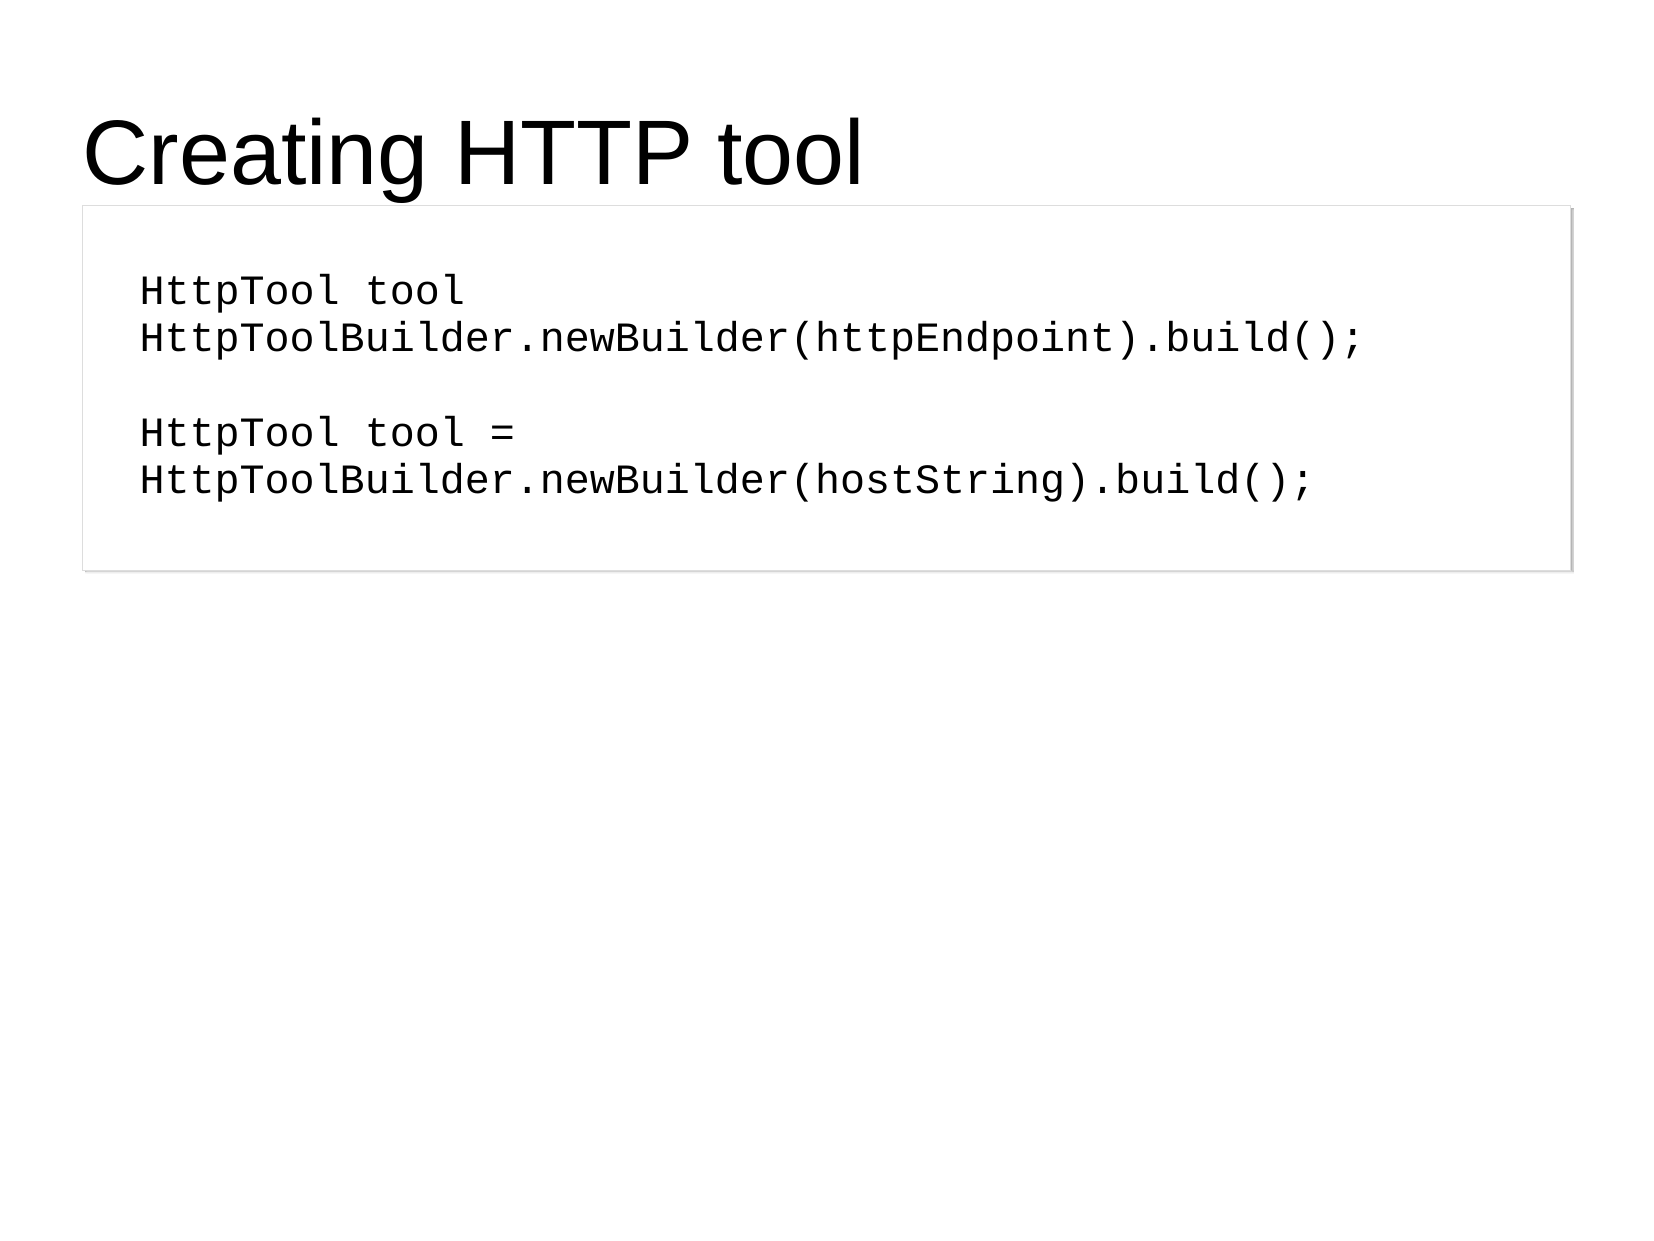

# Creating HTTP tool
HttpTool tool HttpToolBuilder.newBuilder(httpEndpoint).build();
HttpTool tool = HttpToolBuilder.newBuilder(hostString).build();